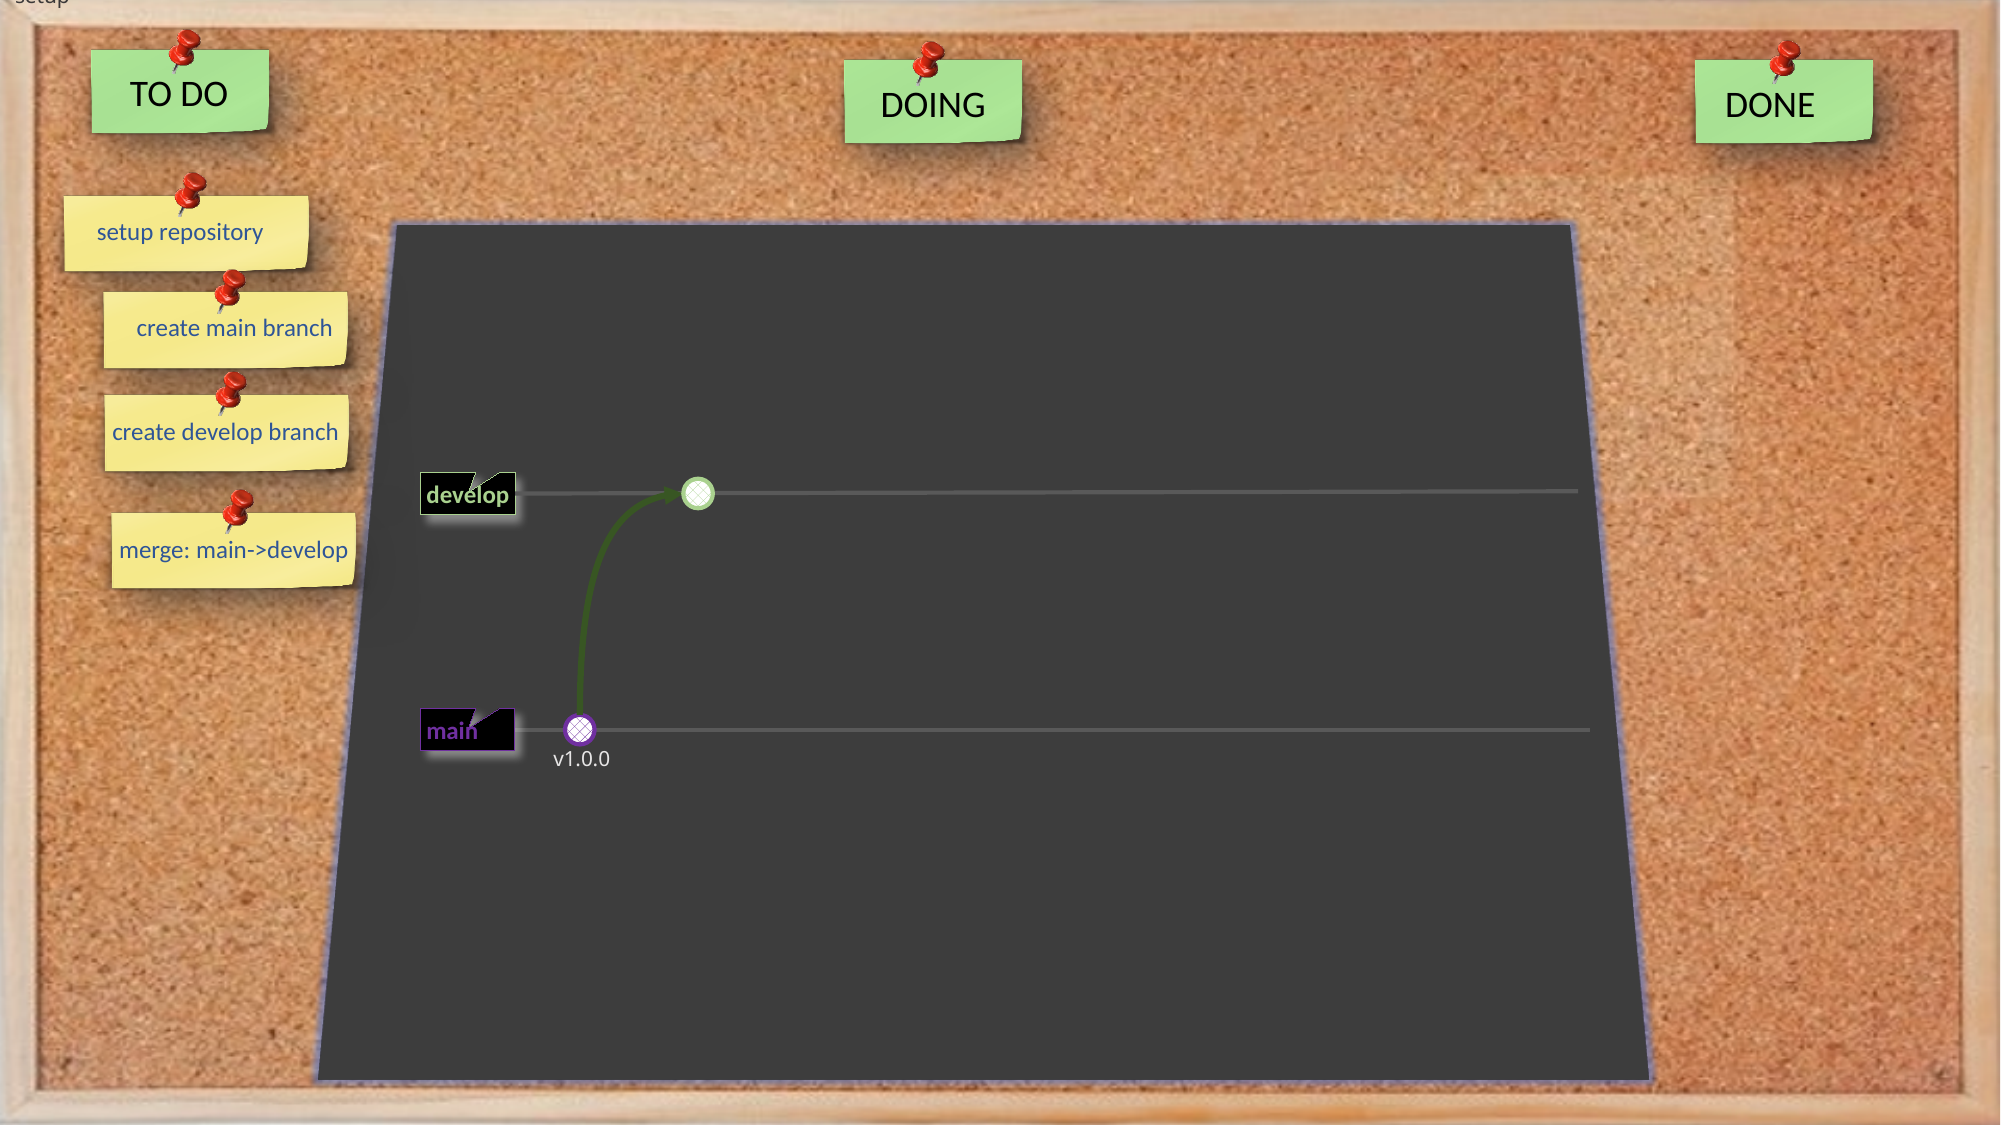

# 1. setup
TO DO
DONE
DOING
setup repository
create main branch
create develop branch
develop
merge: main->develop
main
v1.0.0